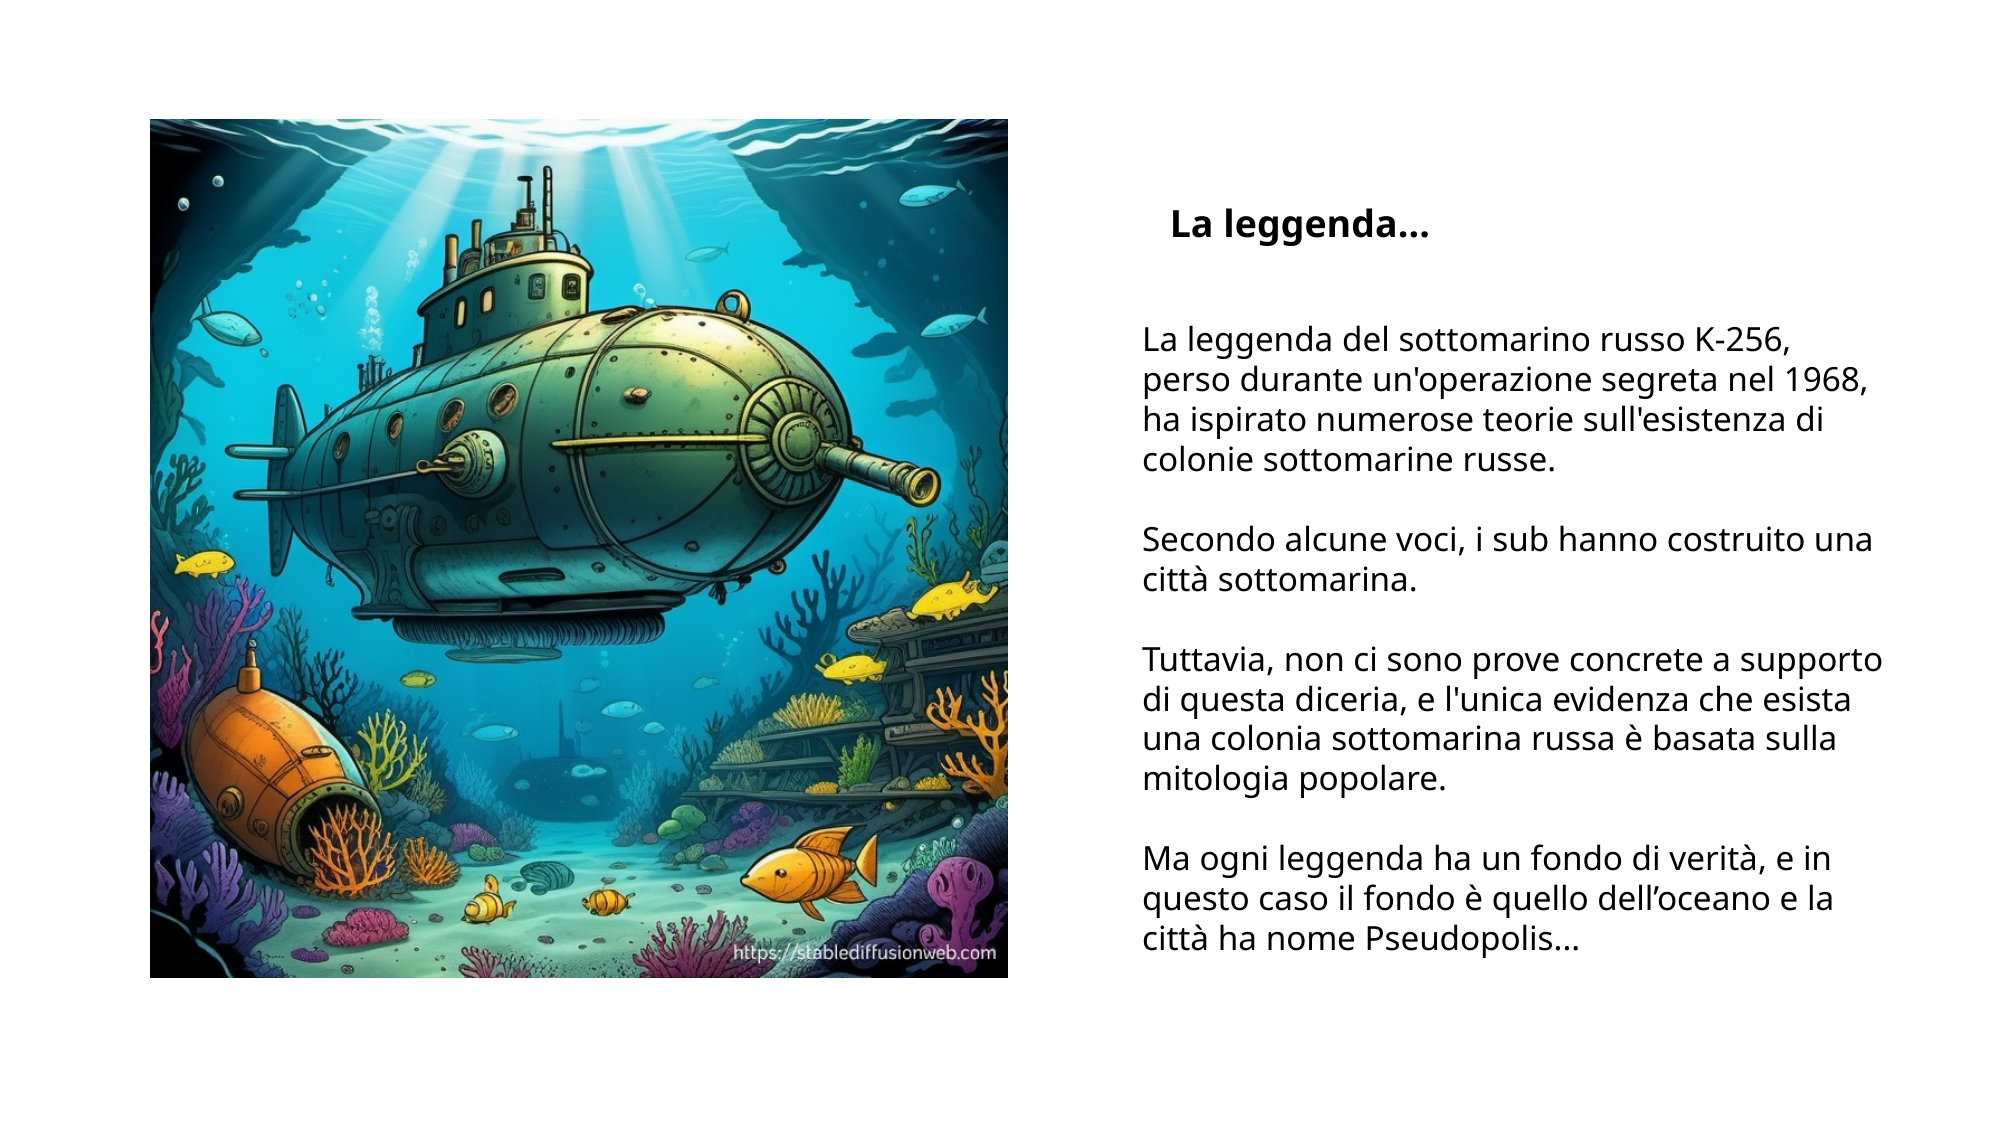

La leggenda...
La leggenda del sottomarino russo K-256, perso durante un'operazione segreta nel 1968, ha ispirato numerose teorie sull'esistenza di colonie sottomarine russe.
Secondo alcune voci, i sub hanno costruito una città sottomarina.
Tuttavia, non ci sono prove concrete a supporto di questa diceria, e l'unica evidenza che esista una colonia sottomarina russa è basata sulla mitologia popolare.
Ma ogni leggenda ha un fondo di verità, e in questo caso il fondo è quello dell’oceano e la città ha nome Pseudopolis...